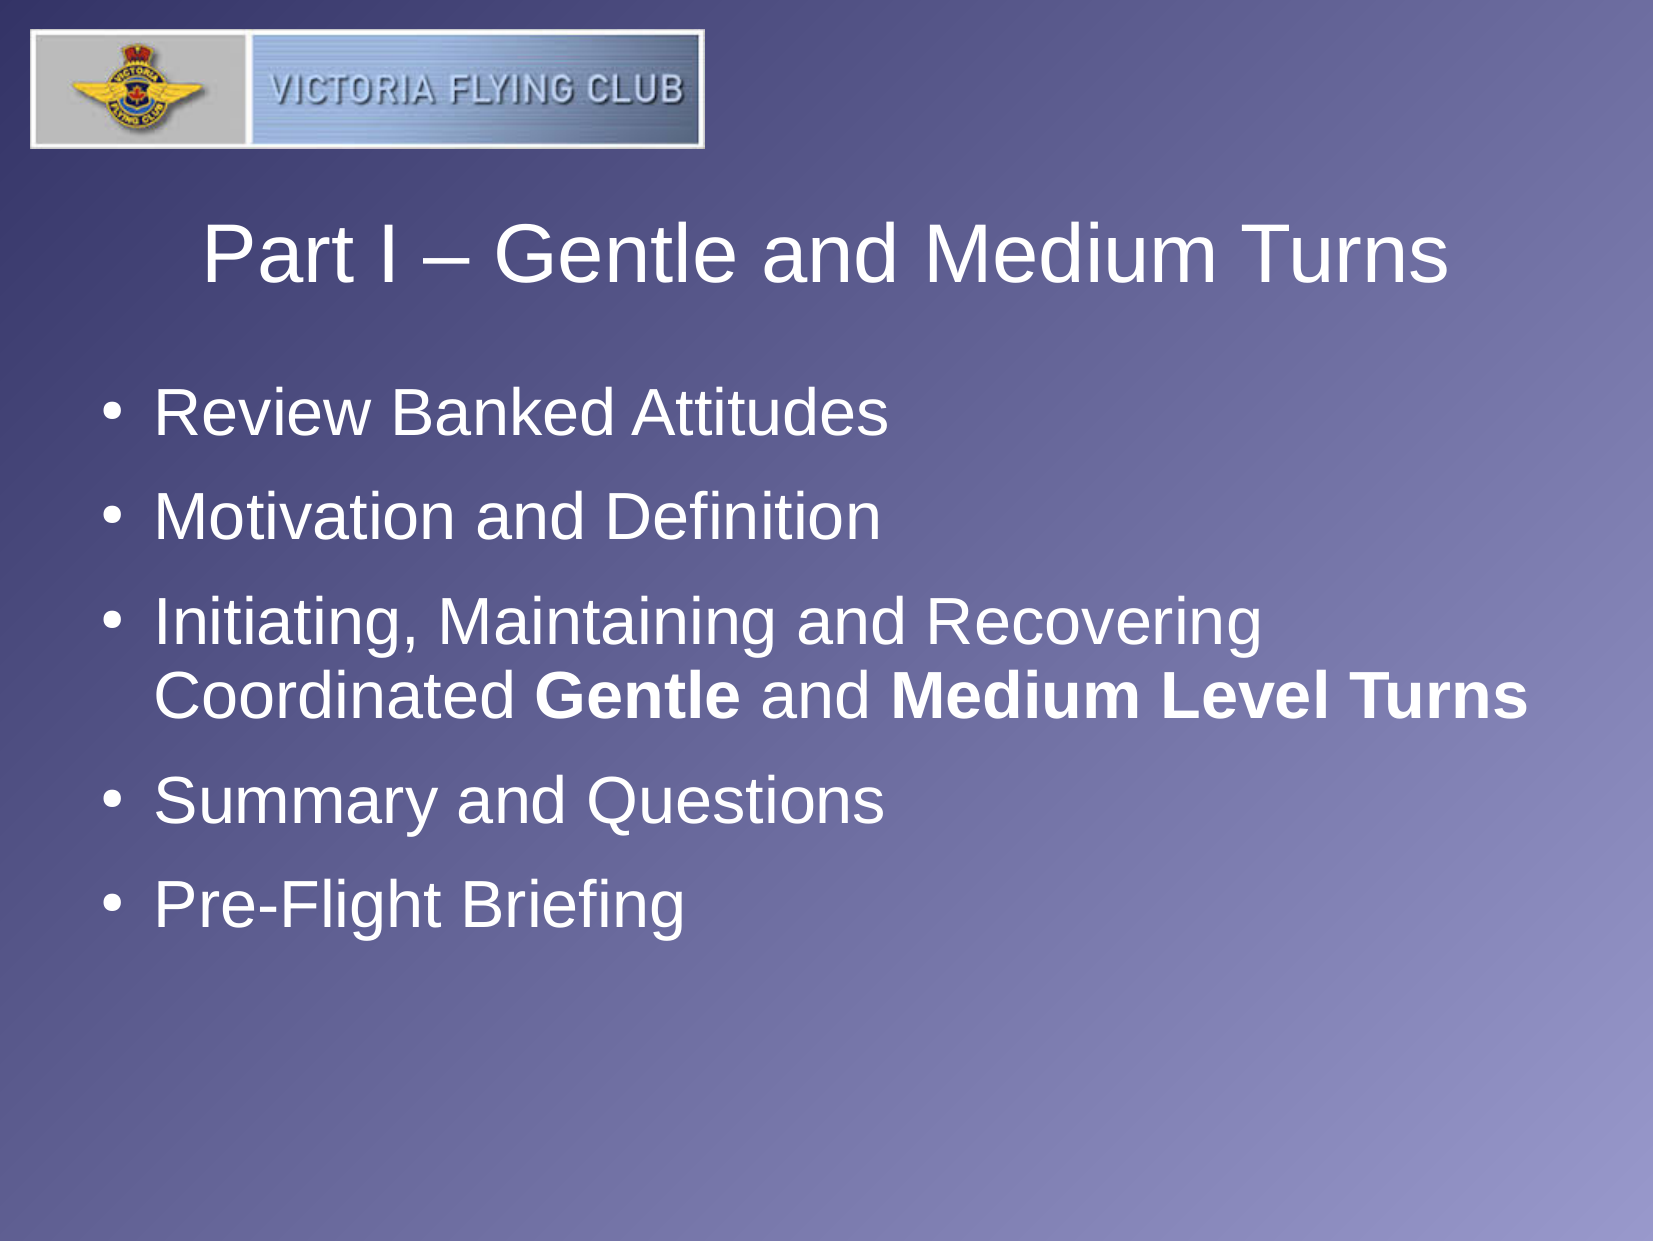

# Part I – Gentle and Medium Turns
Review Banked Attitudes
Motivation and Definition
Initiating, Maintaining and Recovering Coordinated Gentle and Medium Level Turns
Summary and Questions
Pre-Flight Briefing